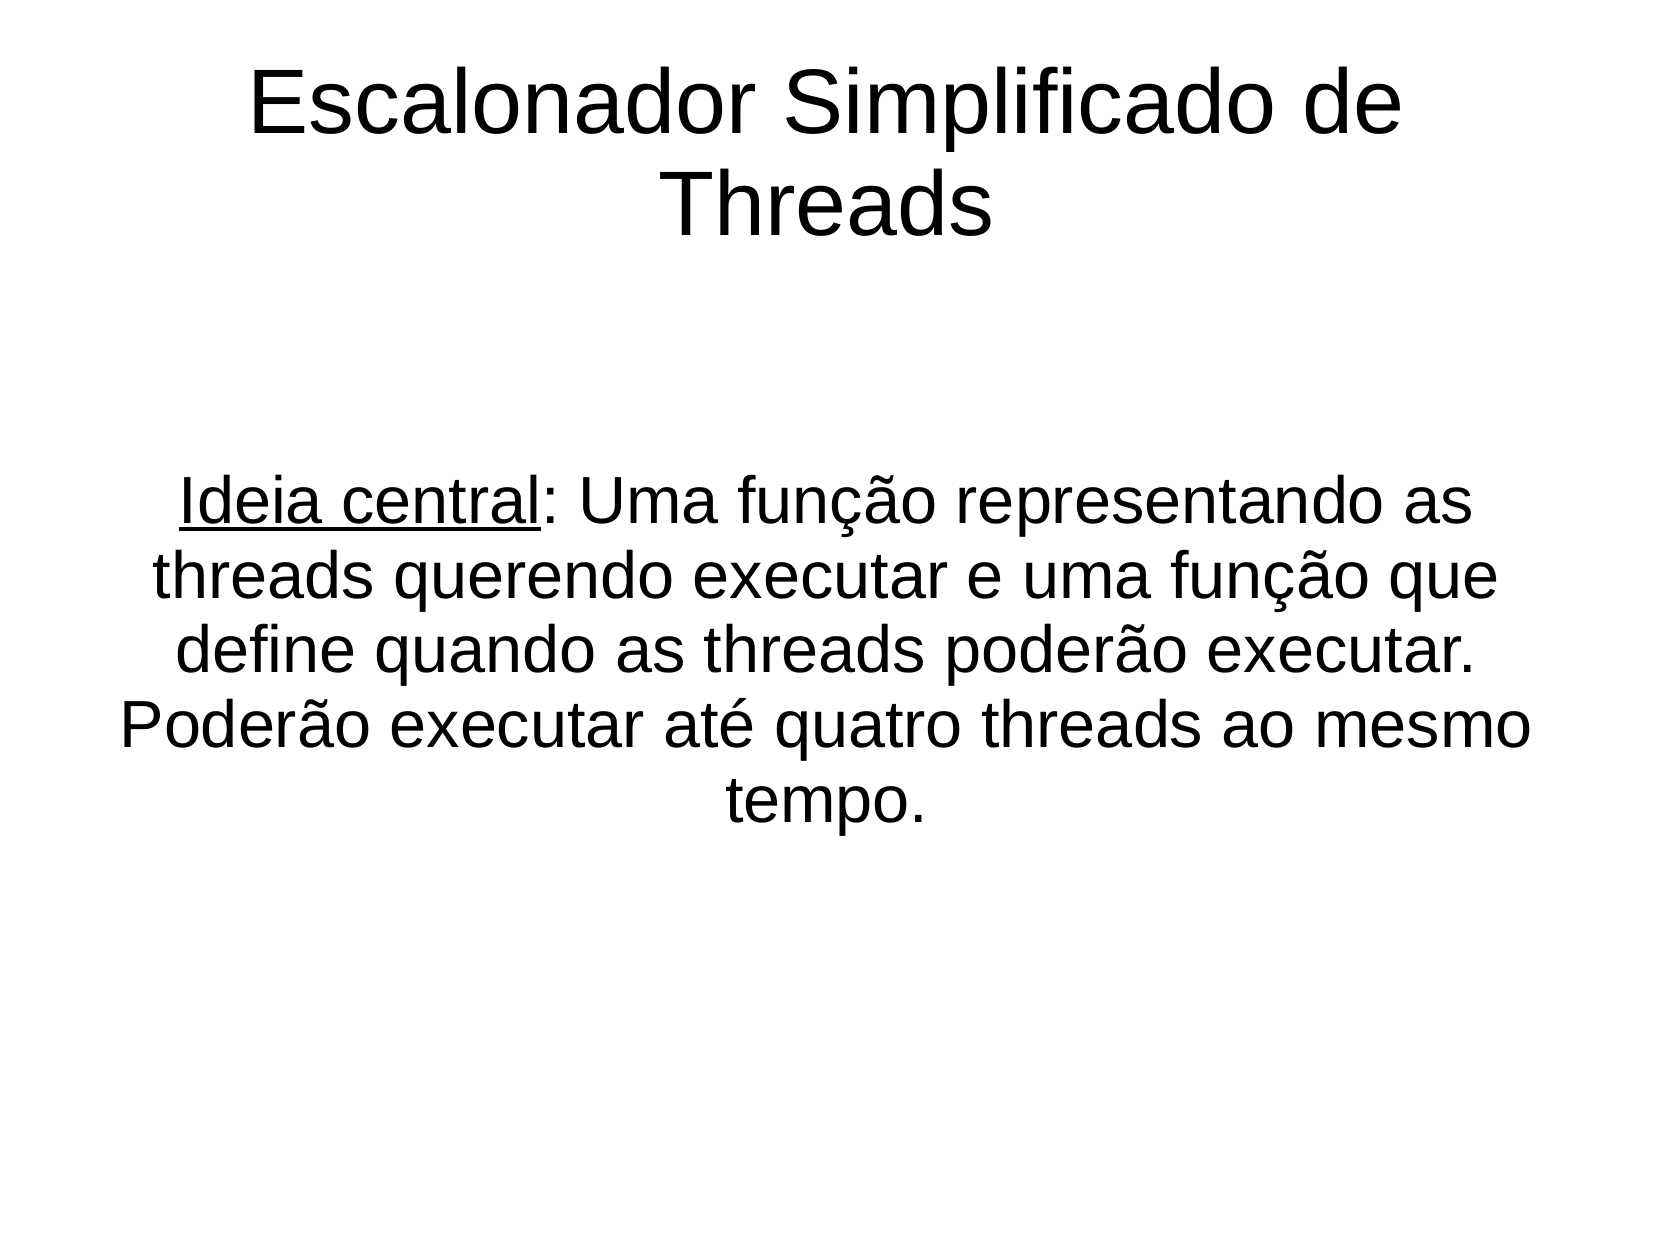

# Escalonador Simplificado de Threads
Ideia central: Uma função representando as threads querendo executar e uma função que define quando as threads poderão executar. Poderão executar até quatro threads ao mesmo tempo.